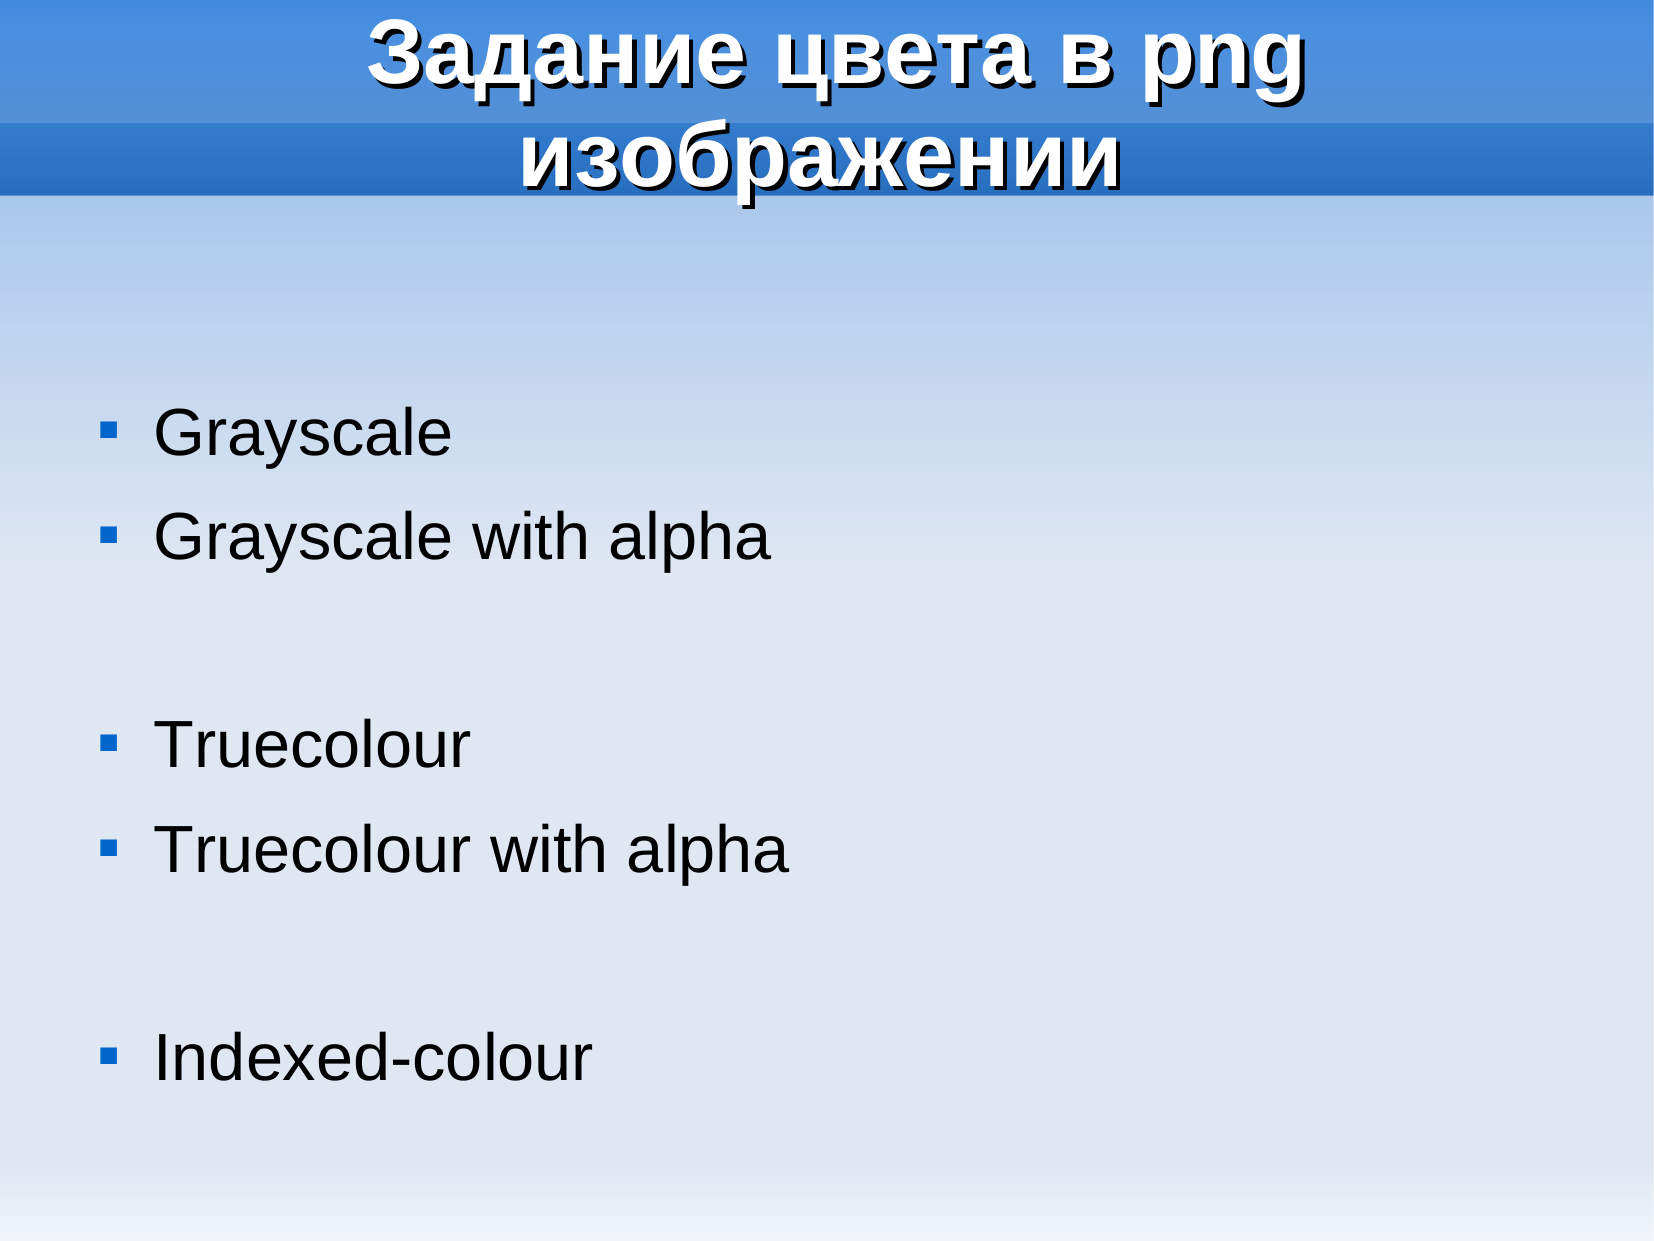

# Задание цвета в png изображении
Grayscale
Grayscale with alpha
Truecolour
Truecolour with alpha
Indexed-colour